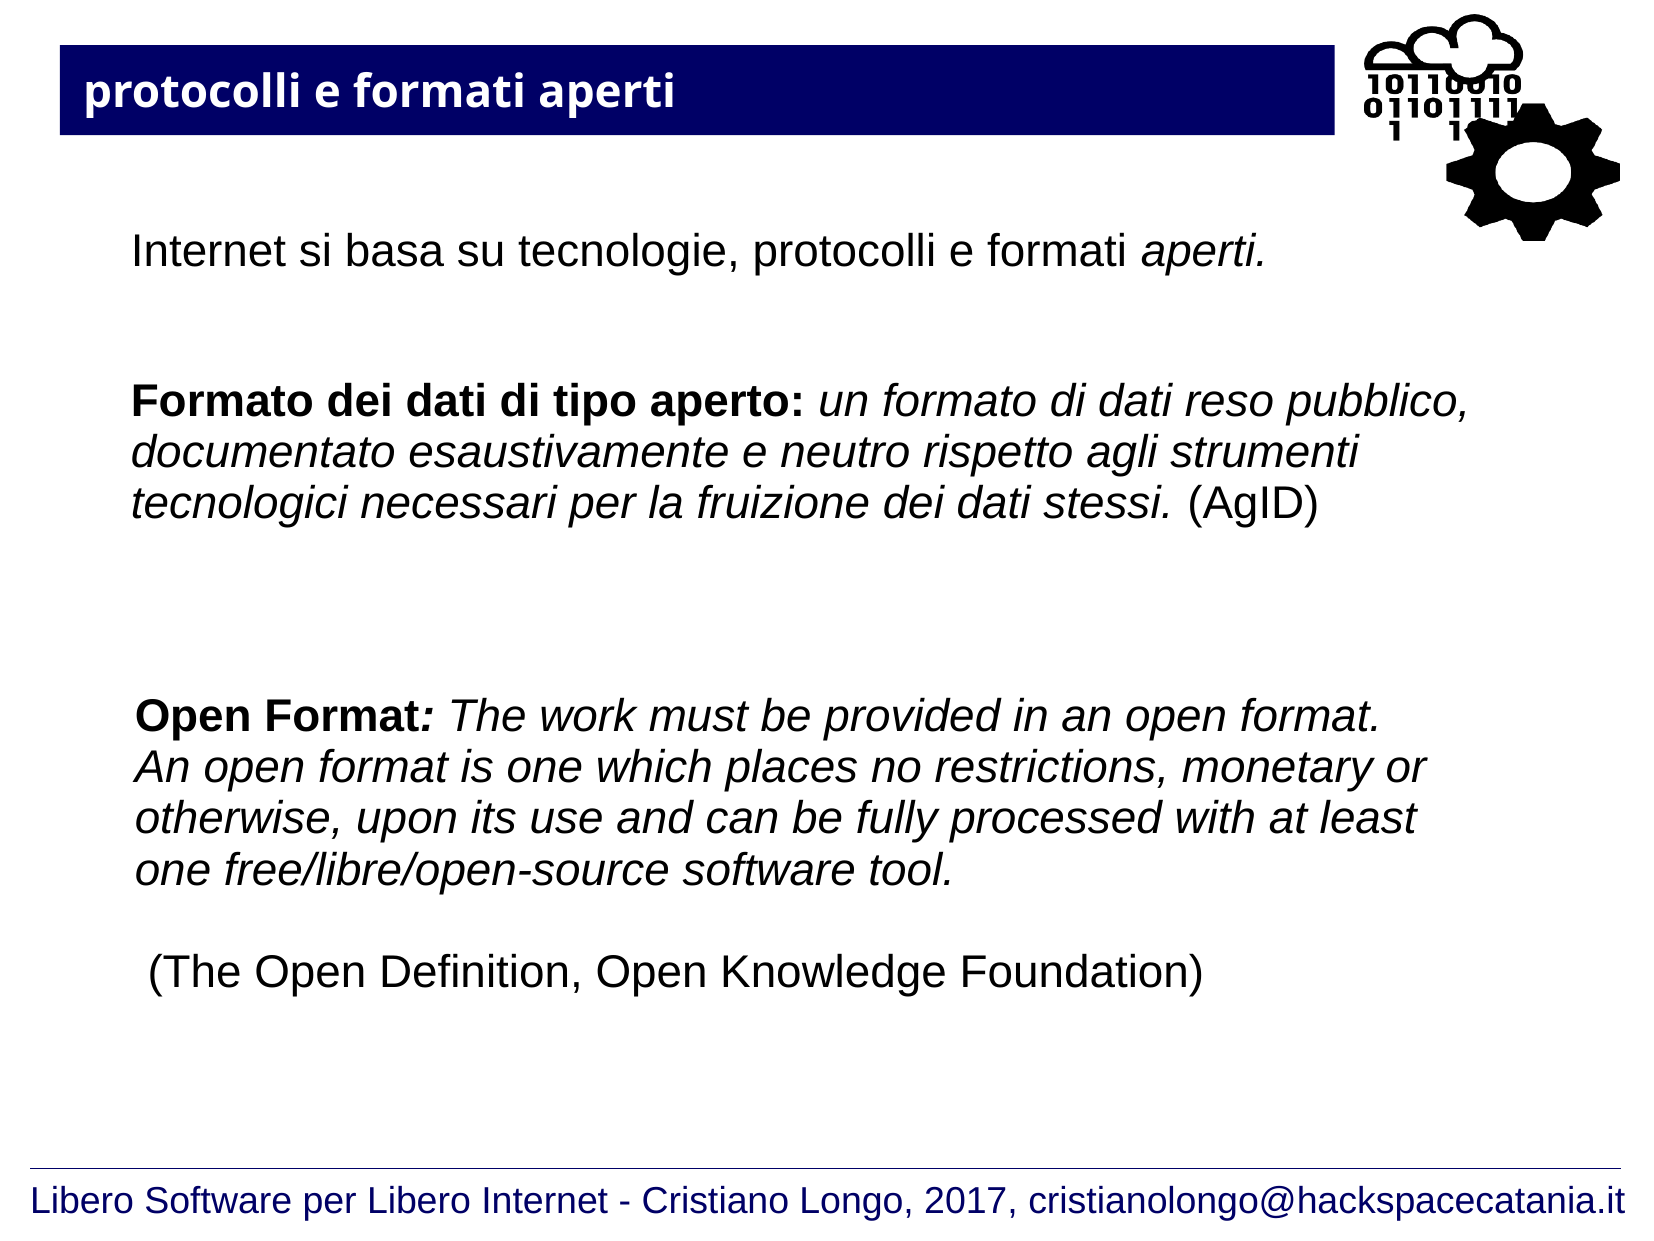

# protocolli e formati aperti
Internet si basa su tecnologie, protocolli e formati aperti.
Formato dei dati di tipo aperto: un formato di dati reso pubblico, documentato esaustivamente e neutro rispetto agli strumenti tecnologici necessari per la fruizione dei dati stessi. (AgID)
Open Format: The work must be provided in an open format. An open format is one which places no restrictions, monetary or otherwise, upon its use and can be fully processed with at least one free/libre/open-source software tool.
 (The Open Definition, Open Knowledge Foundation)
Libero Software per Libero Internet - Cristiano Longo, 2017, cristianolongo@hackspacecatania.it